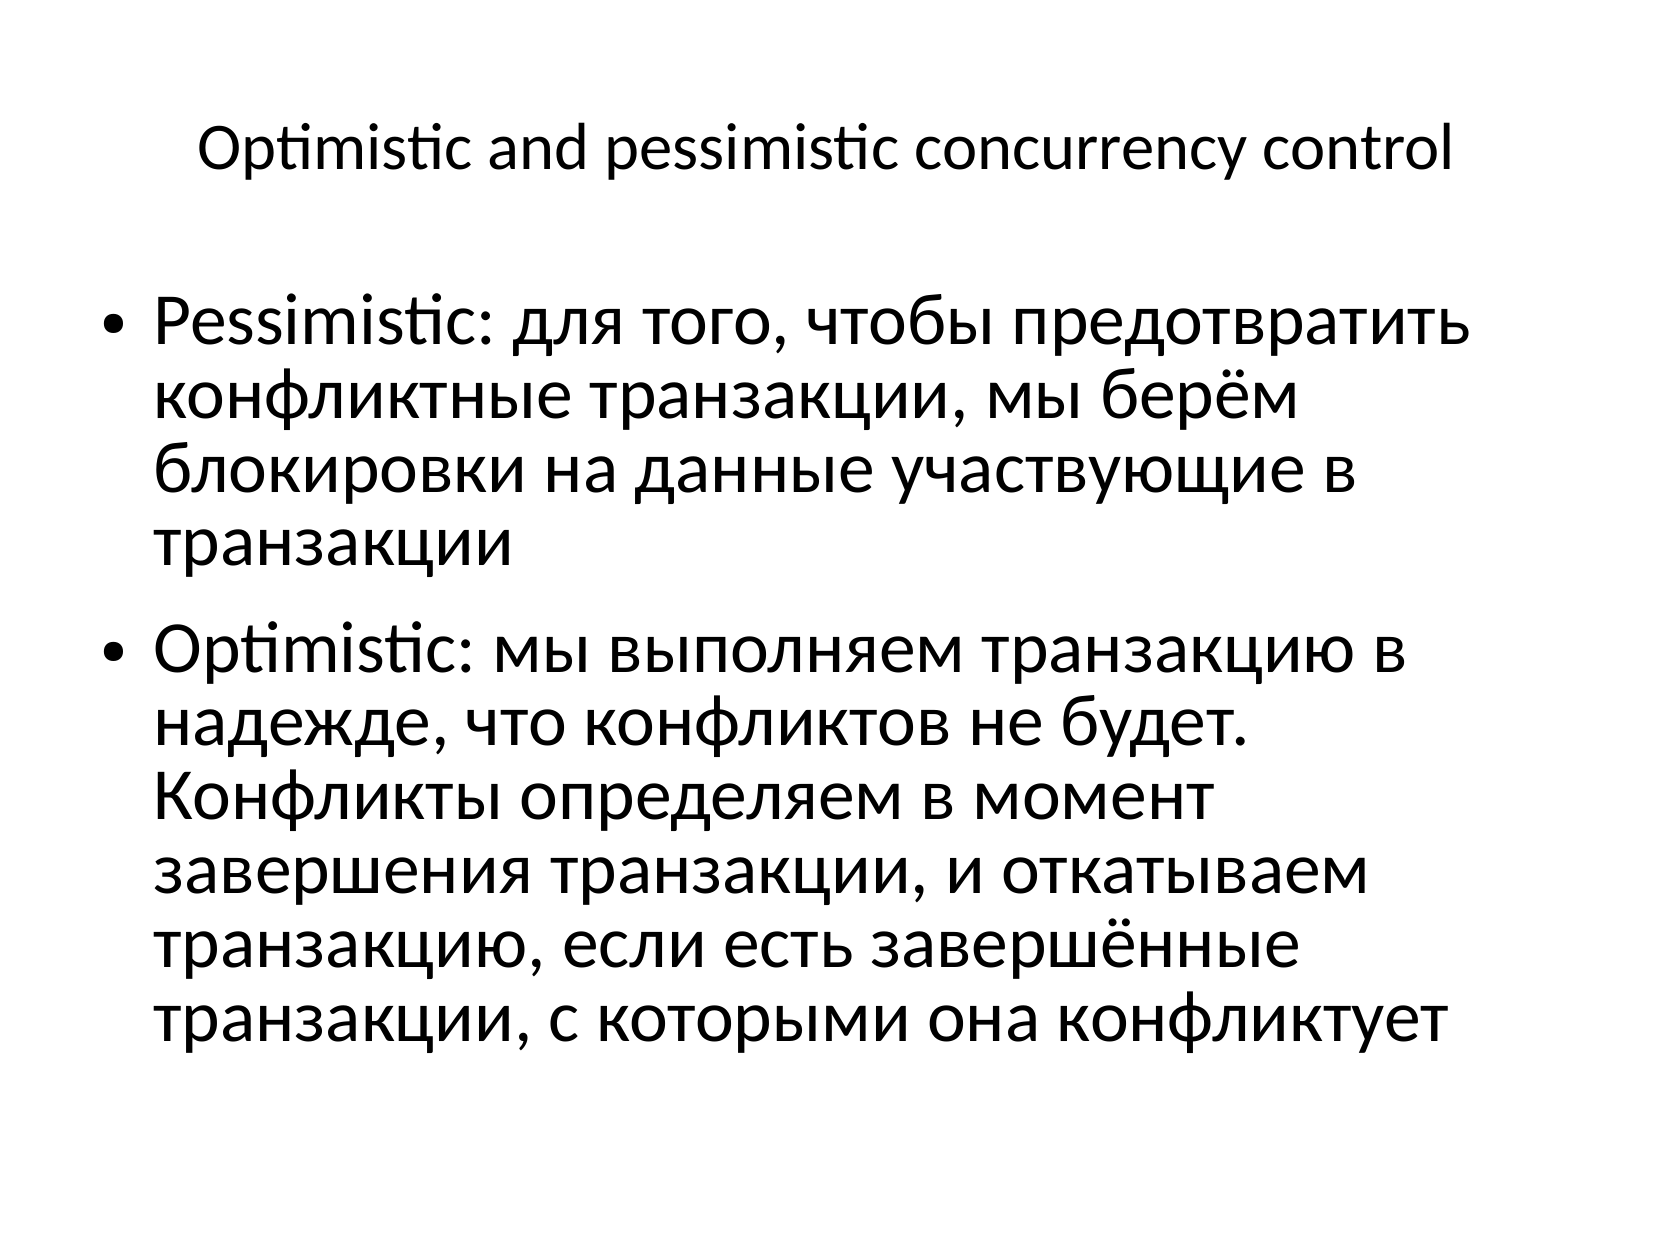

# Optimistic and pessimistic concurrency control
Pessimistic: для того, чтобы предотвратить конфликтные транзакции, мы берём блокировки на данные участвующие в транзакции
Optimistic: мы выполняем транзакцию в надежде, что конфликтов не будет. Конфликты определяем в момент завершения транзакции, и откатываем транзакцию, если есть завершённые транзакции, с которыми она конфликтует